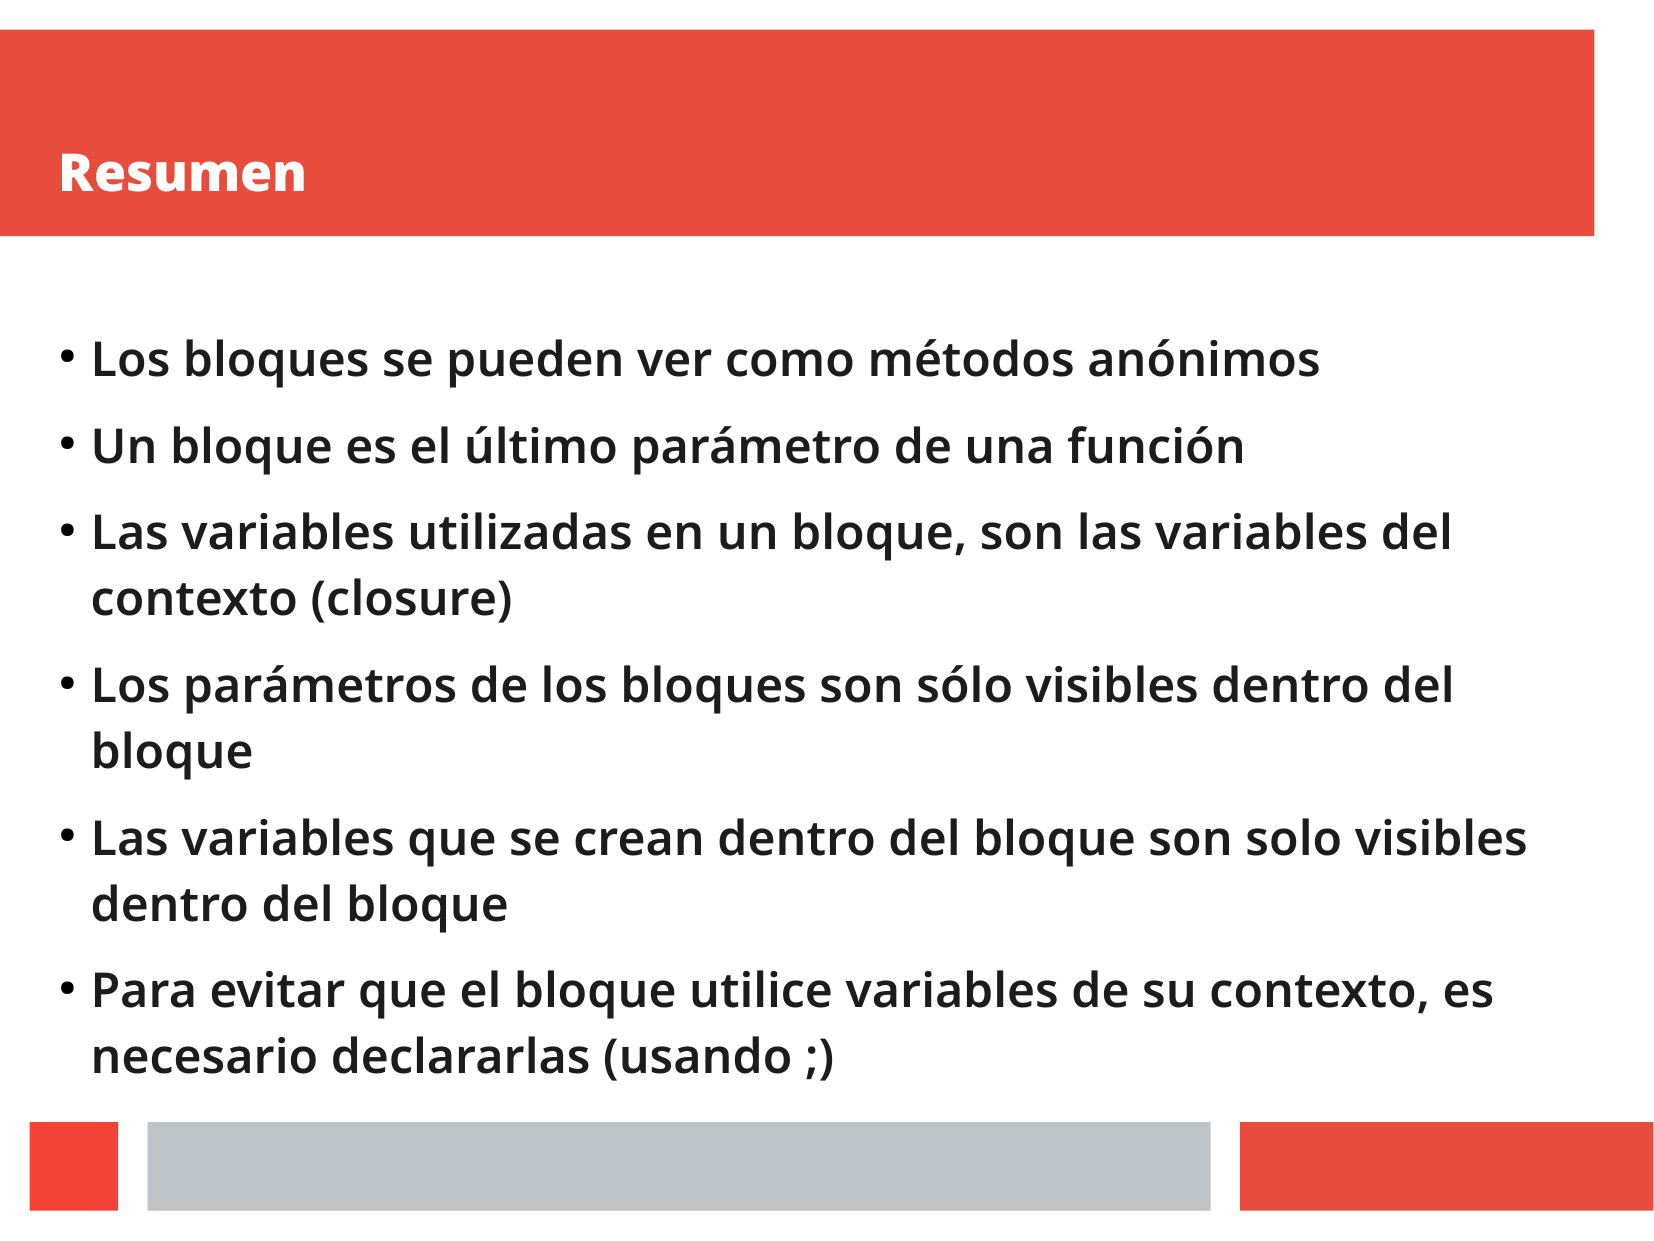

# Resumen
Los bloques se pueden ver como métodos anónimos
Un bloque es el último parámetro de una función
Las variables utilizadas en un bloque, son las variables del contexto (closure)
Los parámetros de los bloques son sólo visibles dentro del bloque
Las variables que se crean dentro del bloque son solo visibles dentro del bloque
Para evitar que el bloque utilice variables de su contexto, es necesario declararlas (usando ;)